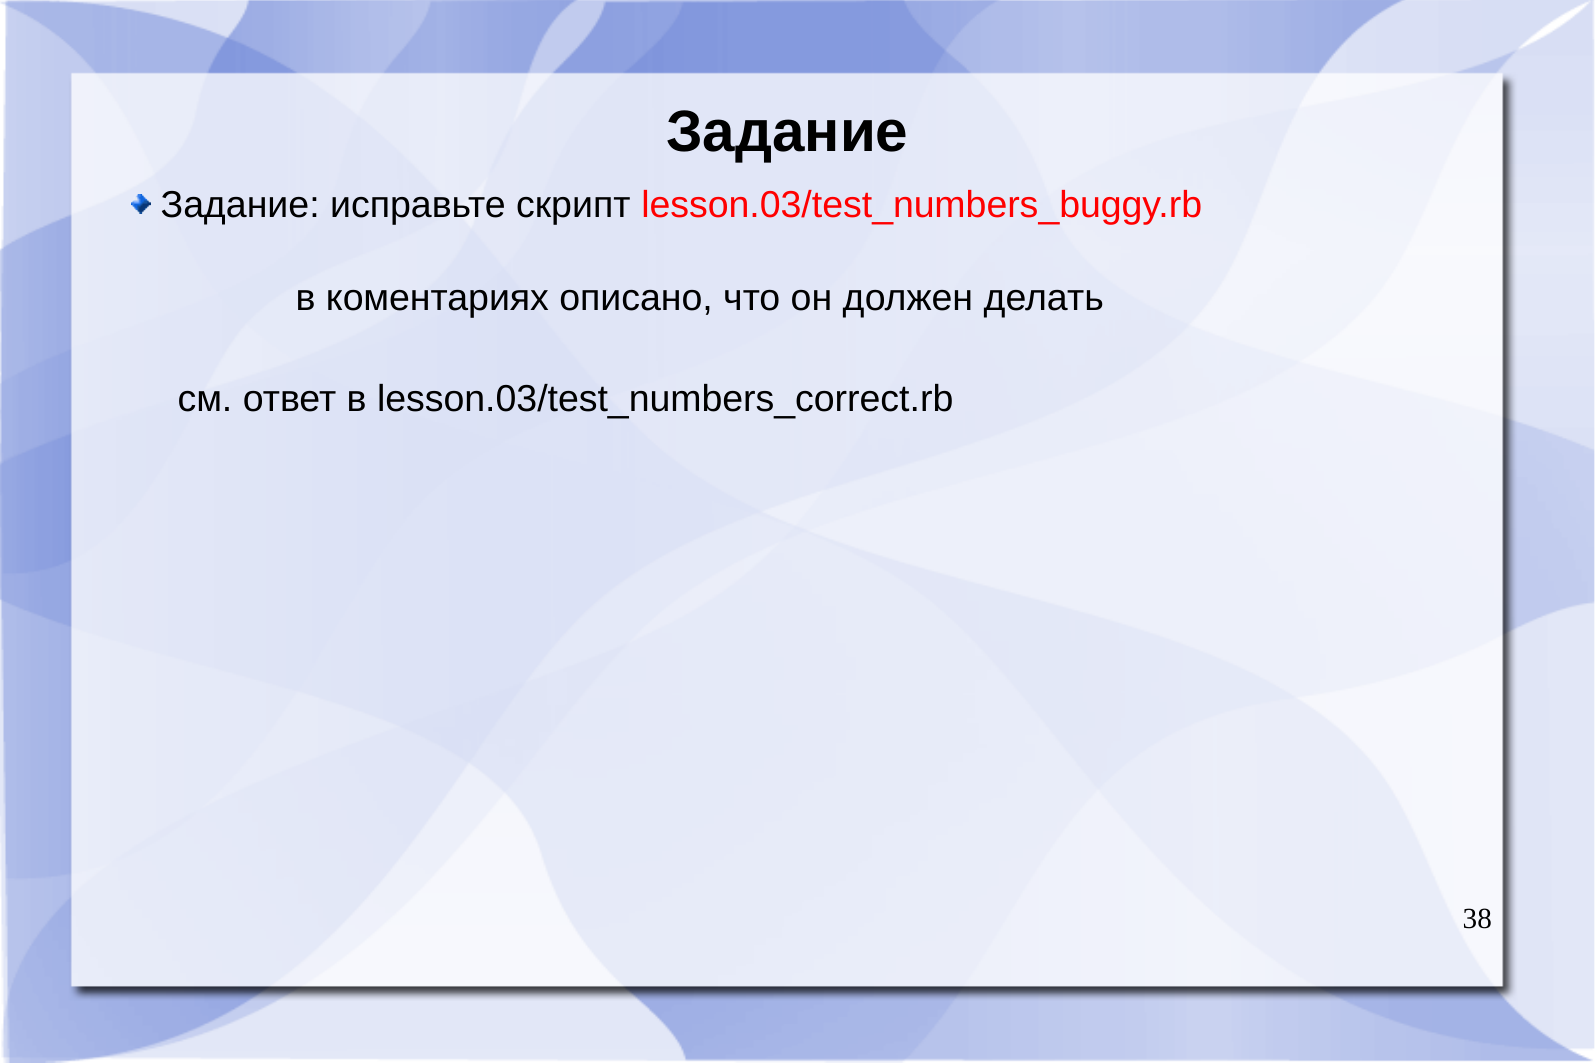

# Задание
 Задание: исправьте скрипт lesson.03/test_numbers_buggy.rb
в коментариях описано, что он должен делать
см. ответ в lesson.03/test_numbers_correct.rb
38